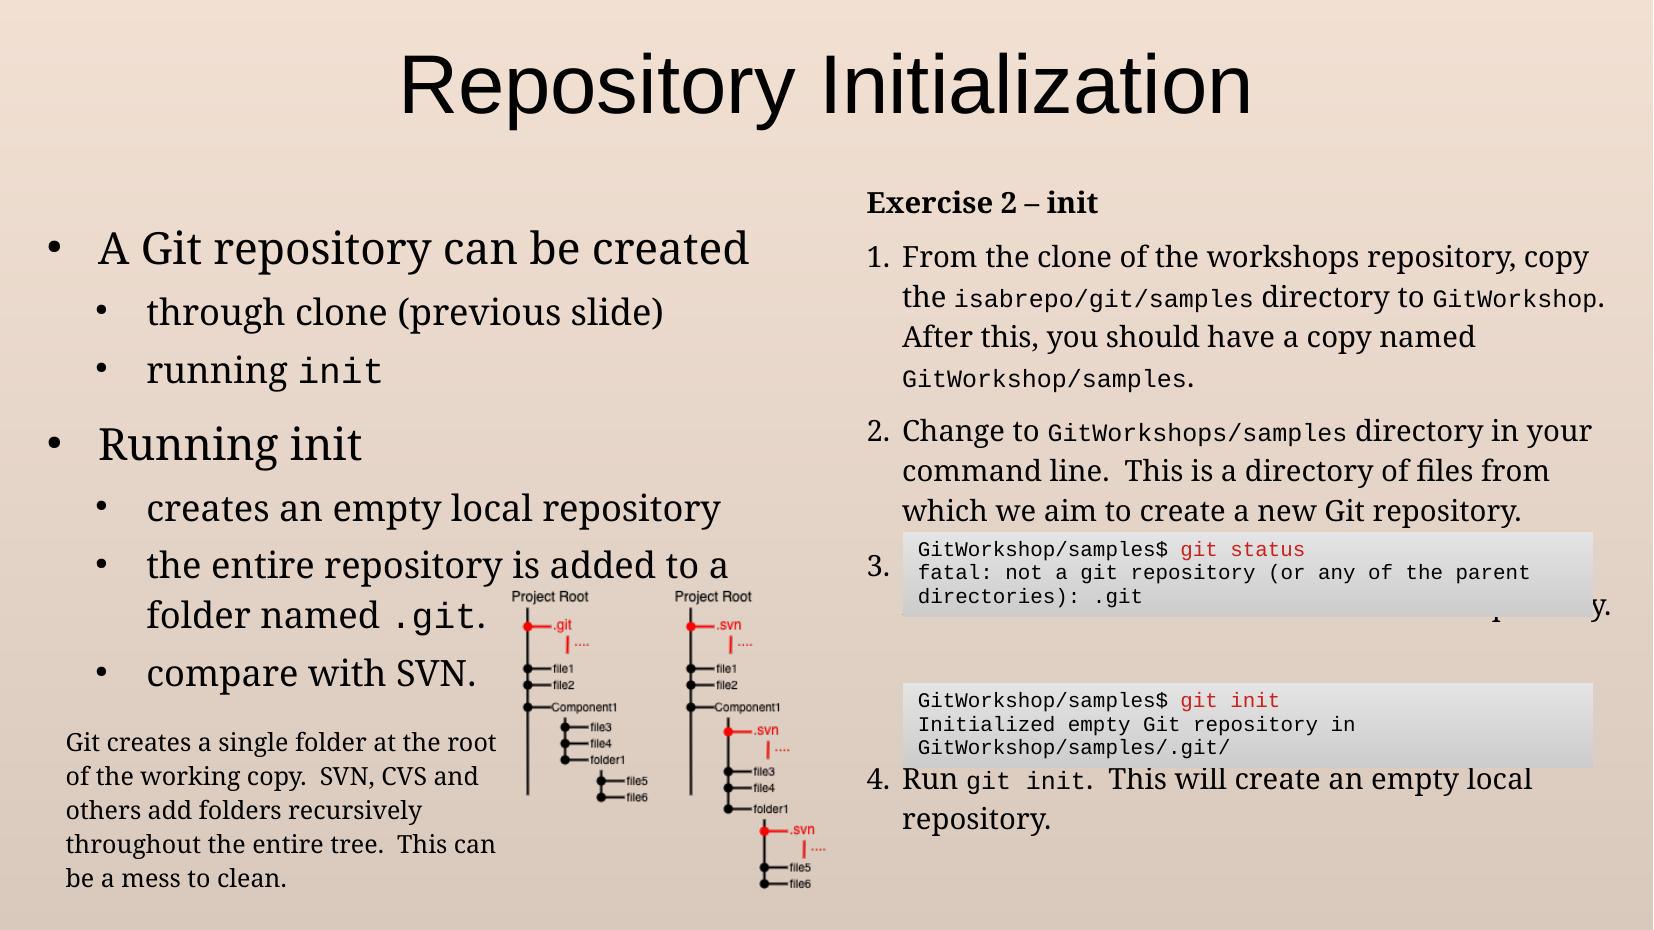

# Repository Initialization
Exercise 2 – init
From the clone of the workshops repository, copy the isabrepo/git/samples directory to GitWorkshop. After this, you should have a copy named GitWorkshop/samples.
Change to GitWorkshops/samples directory in your command line. This is a directory of files from which we aim to create a new Git repository.
Run git status. It returns a message that simply means we are not in the context of a Git repository.
Run git init. This will create an empty local repository.
None of the files in this directory have been placed in the new repository. That will come later. On Windows, the new .git folder is harder to verify. On Linux and macOS it's apparent with ls -a.
A Git repository can be created
through clone (previous slide)
running init
Running init
creates an empty local repository
the entire repository is added to a folder named .git.
compare with SVN.
GitWorkshop/samples$ git status
fatal: not a git repository (or any of the parent directories): .git
GitWorkshop/samples$ git init
Initialized empty Git repository in GitWorkshop/samples/.git/
Git creates a single folder at the root of the working copy. SVN, CVS and others add folders recursively throughout the entire tree. This can be a mess to clean.